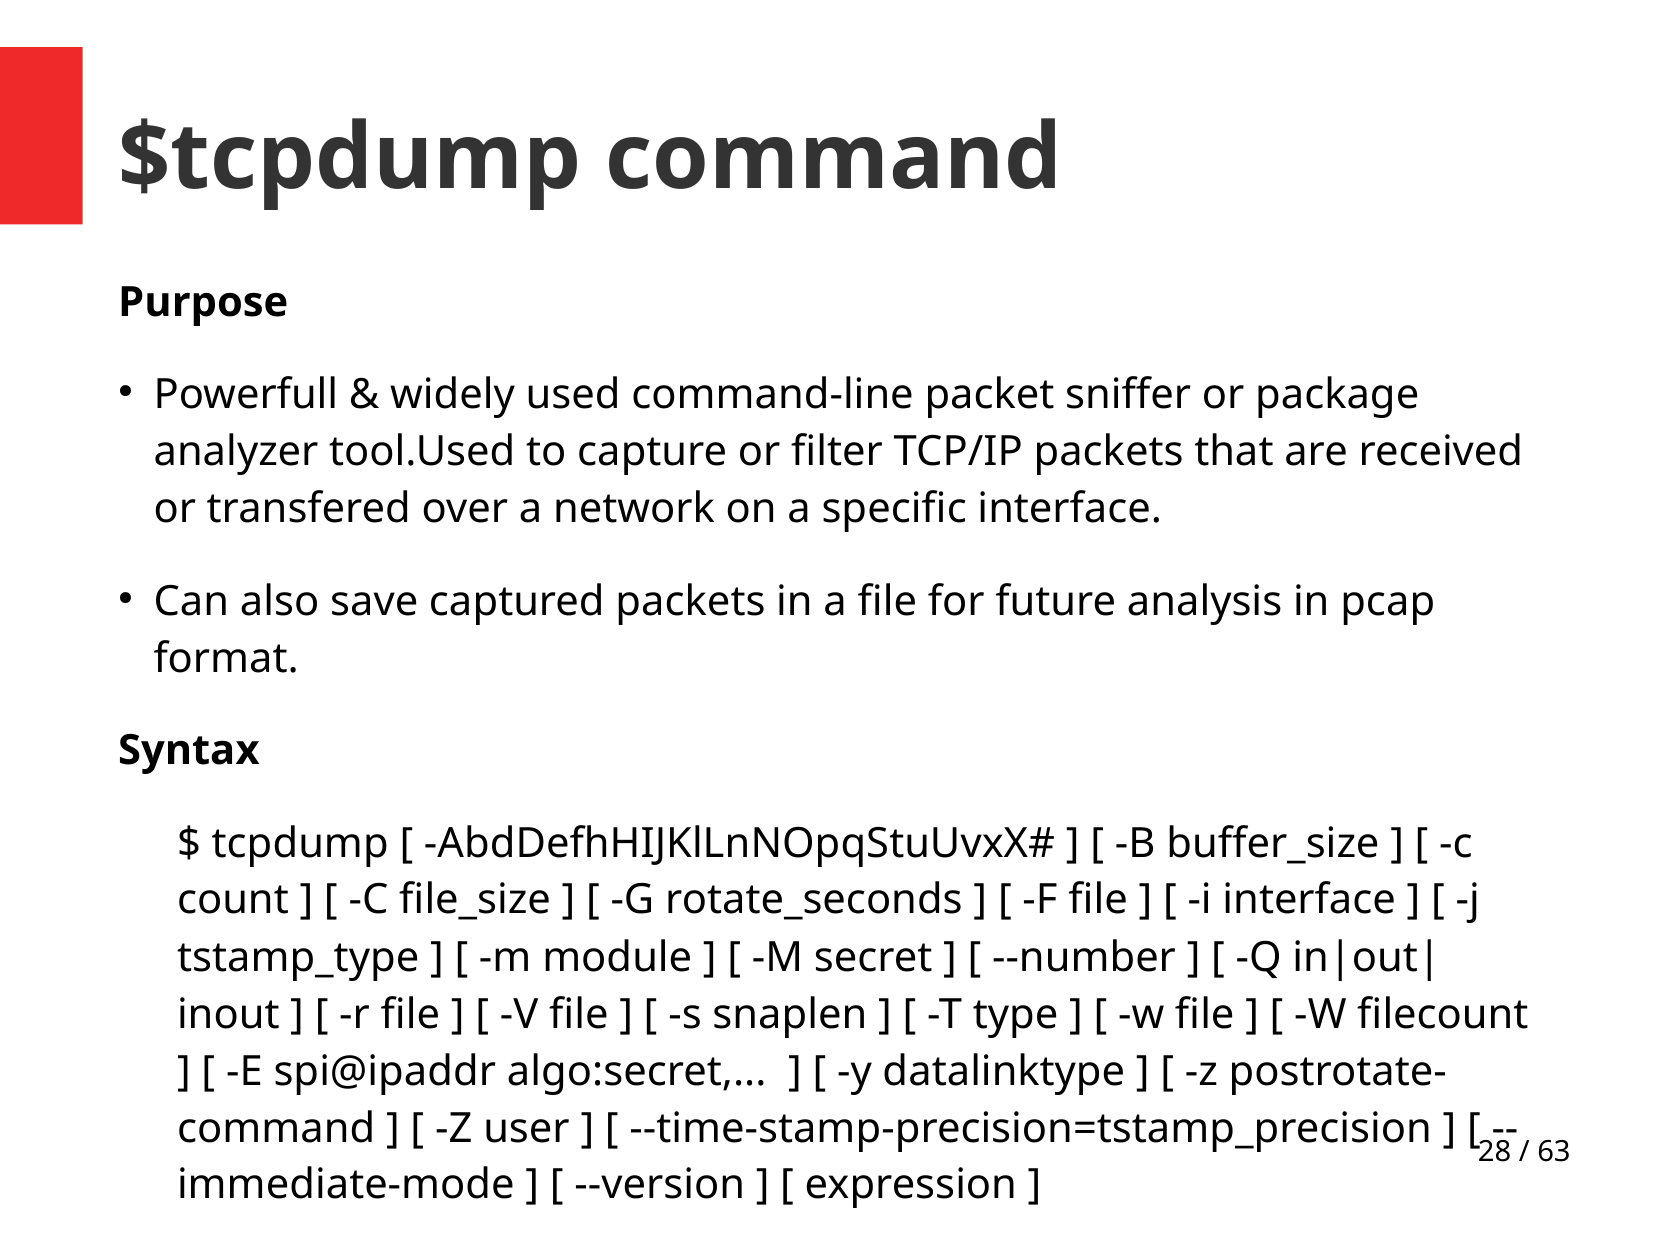

# $tcpdump command
Purpose
Powerfull & widely used command-line packet sniffer or package analyzer tool.Used to capture or filter TCP/IP packets that are received or transfered over a network on a specific interface.
Can also save captured packets in a file for future analysis in pcap format.
Syntax
$ tcpdump [ -AbdDefhHIJKlLnNOpqStuUvxX# ] [ -B buffer_size ] [ -c count ] [ -C file_size ] [ -G rotate_seconds ] [ -F file ] [ -i interface ] [ -j tstamp_type ] [ -m module ] [ -M secret ] [ --number ] [ -Q in|out|inout ] [ -r file ] [ -V file ] [ -s snaplen ] [ -T type ] [ -w file ] [ -W filecount ] [ -E spi@ipaddr algo:secret,... ] [ -y datalinktype ] [ -z postrotate-command ] [ -Z user ] [ --time-stamp-precision=tstamp_precision ] [ --immediate-mode ] [ --version ] [ expression ]
28